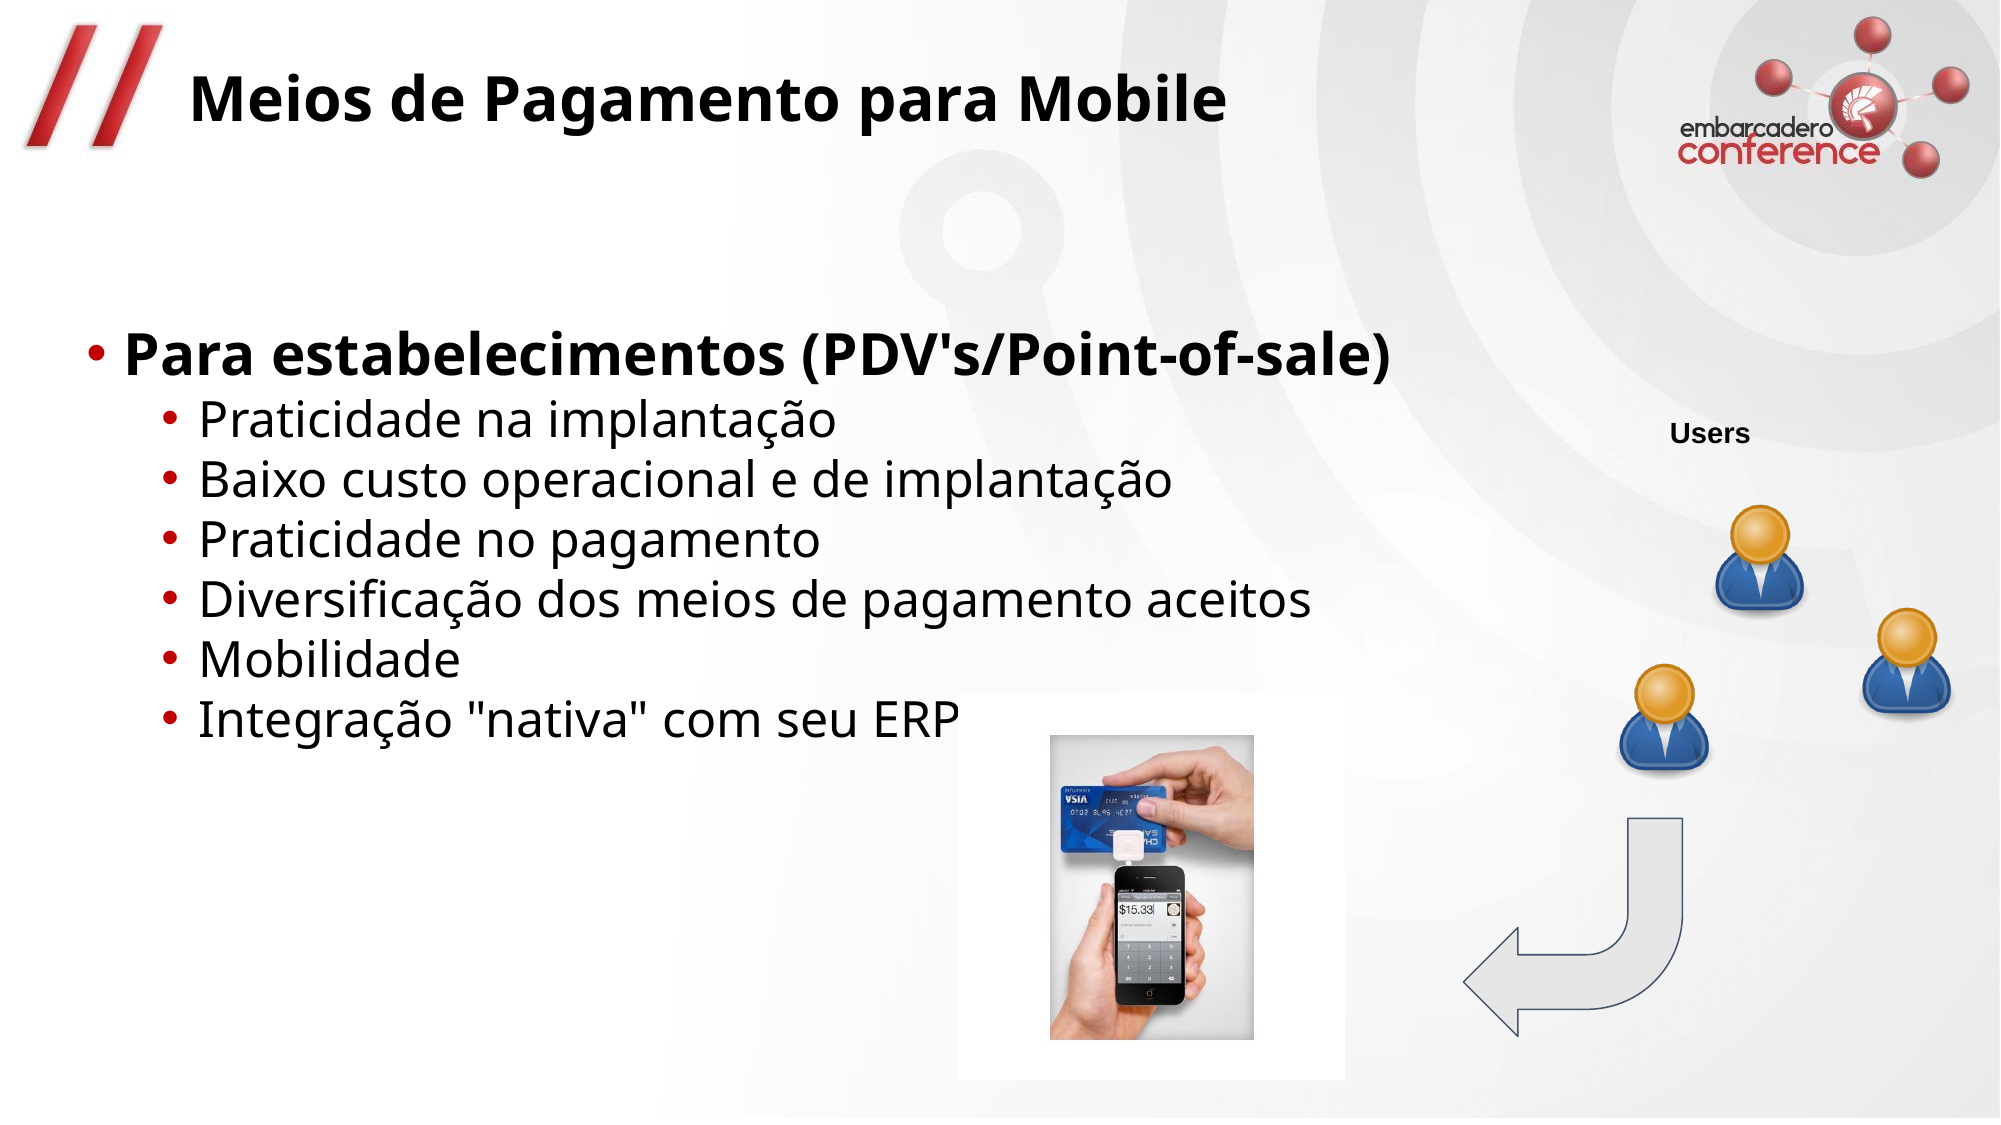

# Meios de Pagamento para Mobile
Para estabelecimentos (PDV's/Point-of-sale)
Praticidade na implantação
Baixo custo operacional e de implantação
Praticidade no pagamento
Diversificação dos meios de pagamento aceitos
Mobilidade
Integração "nativa" com seu ERP
Users